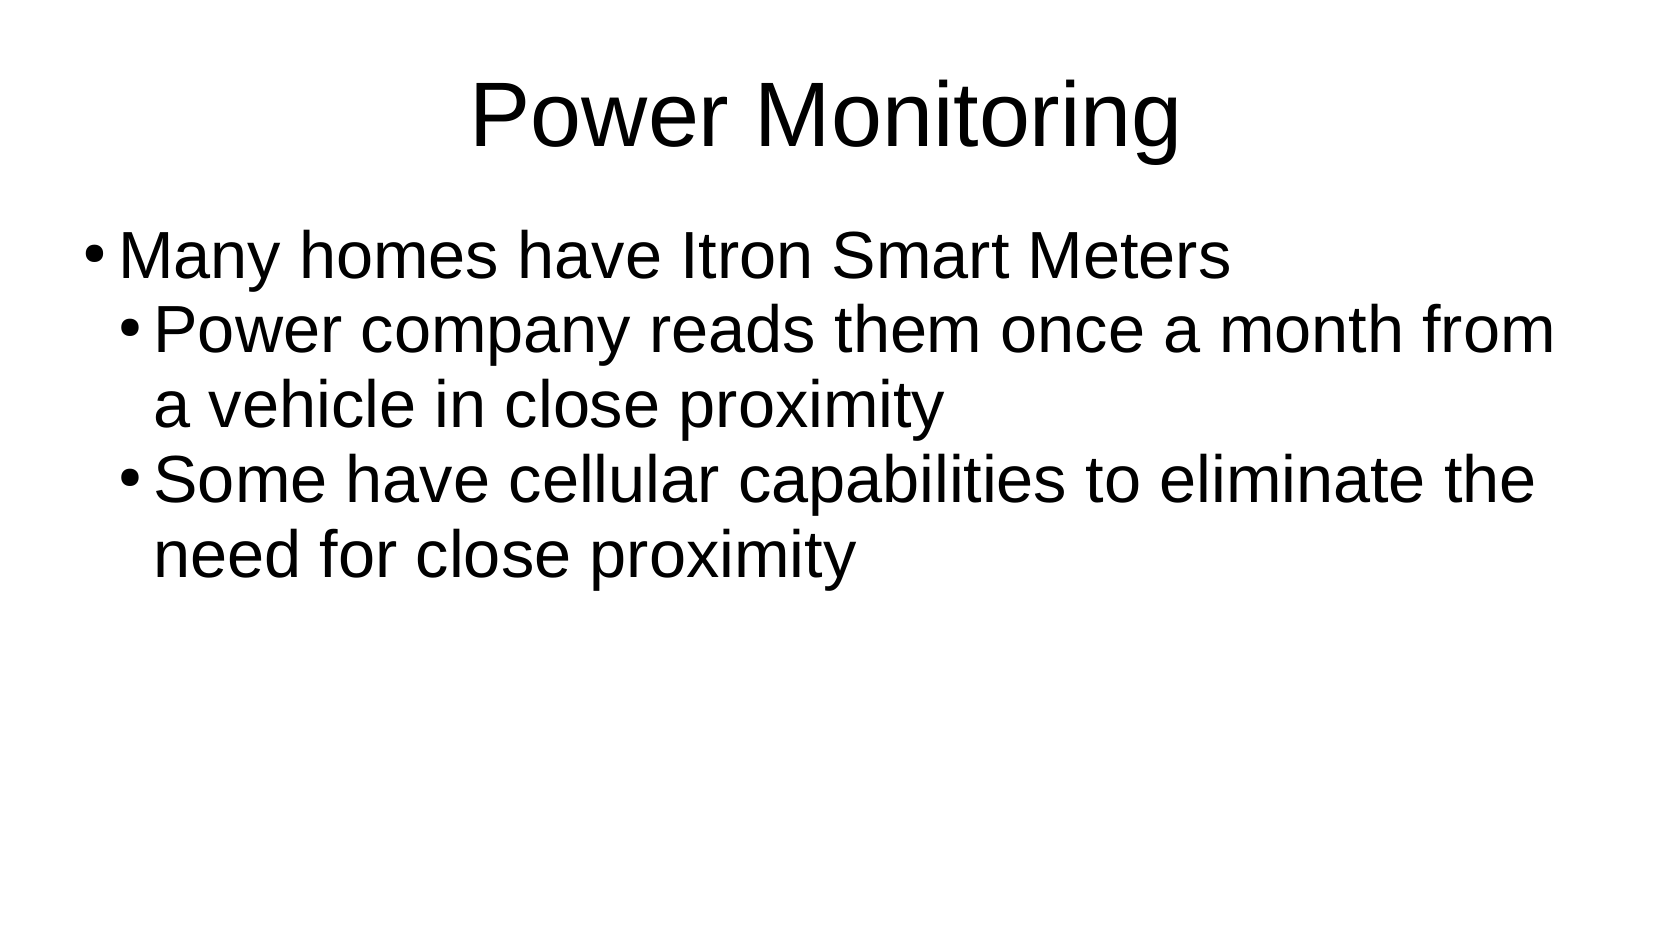

Power Monitoring
# Many homes have Itron Smart Meters
Power company reads them once a month from a vehicle in close proximity
Some have cellular capabilities to eliminate the need for close proximity